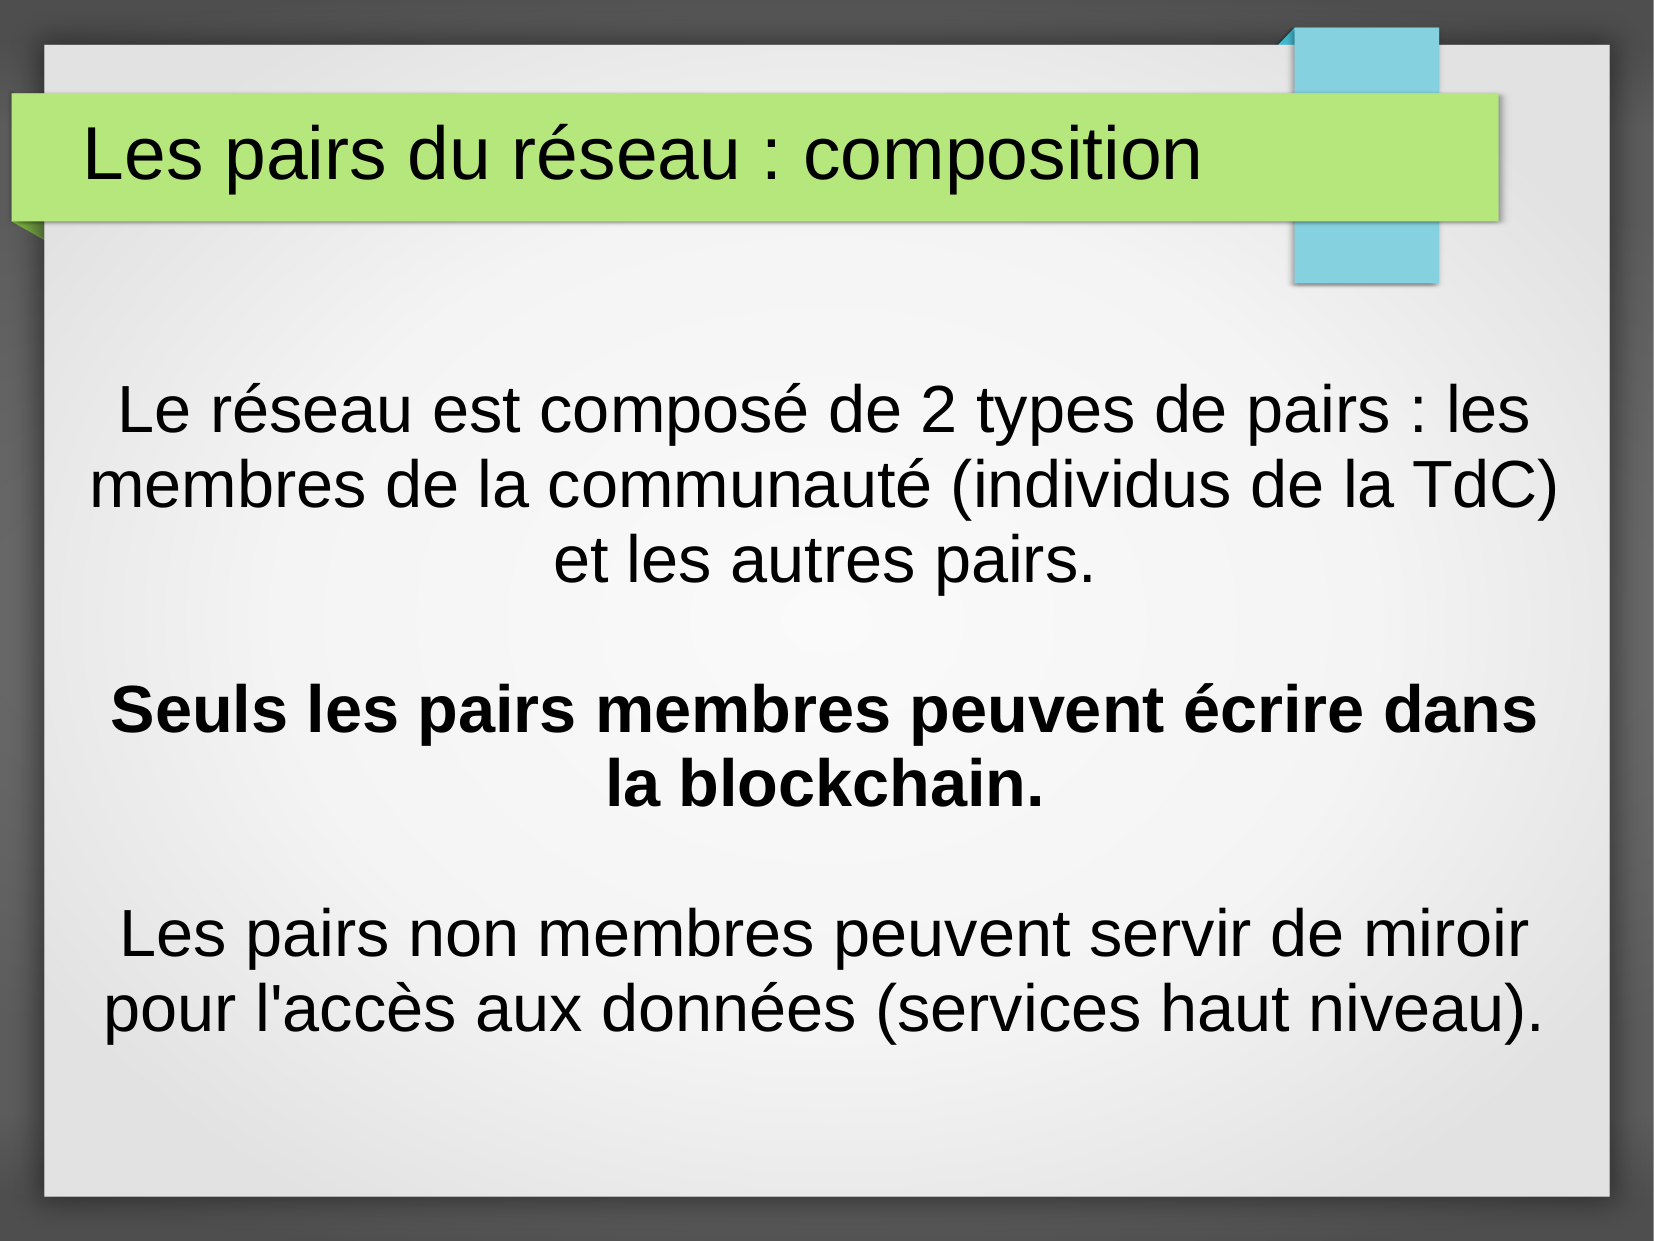

# Les pairs du réseau : composition
Le réseau est composé de 2 types de pairs : les membres de la communauté (individus de la TdC) et les autres pairs.
Seuls les pairs membres peuvent écrire dans la blockchain.
Les pairs non membres peuvent servir de miroir pour l'accès aux données (services haut niveau).